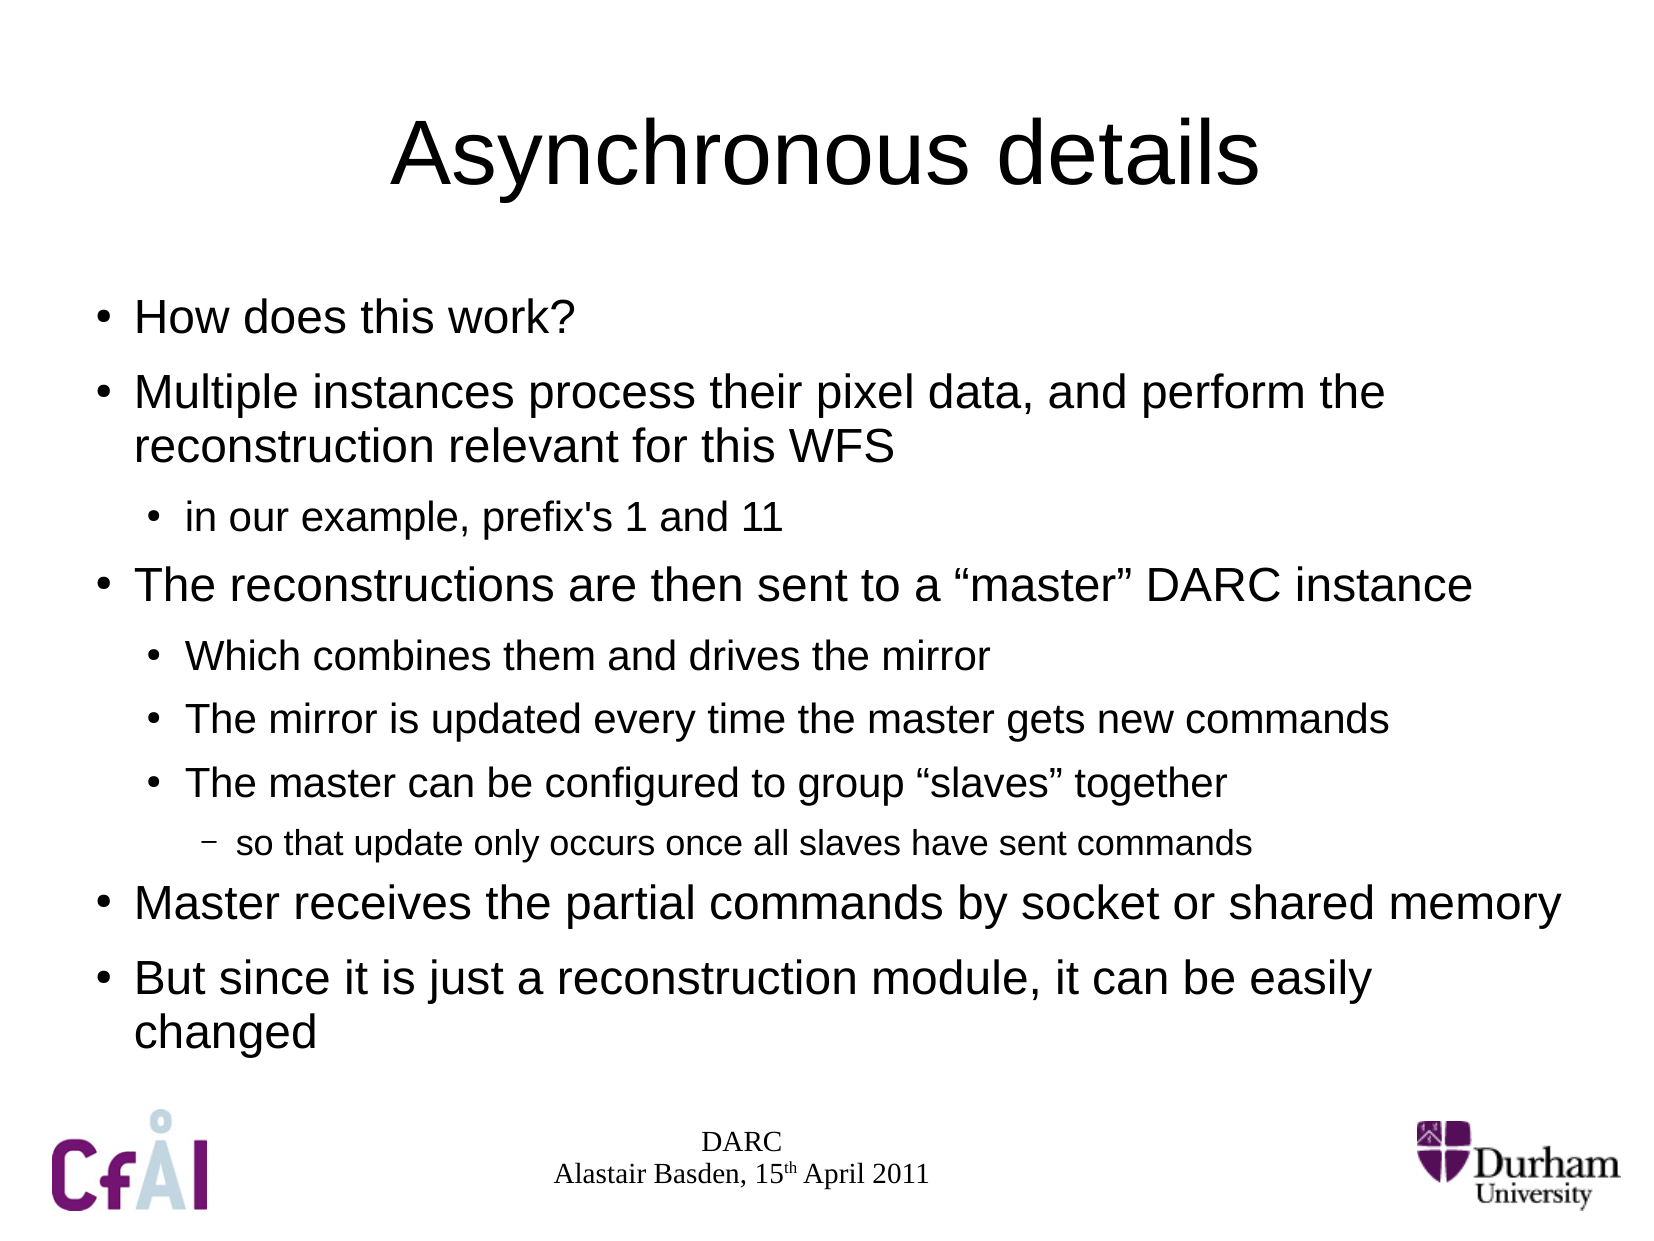

# Asynchronous details
How does this work?
Multiple instances process their pixel data, and perform the reconstruction relevant for this WFS
in our example, prefix's 1 and 11
The reconstructions are then sent to a “master” DARC instance
Which combines them and drives the mirror
The mirror is updated every time the master gets new commands
The master can be configured to group “slaves” together
so that update only occurs once all slaves have sent commands
Master receives the partial commands by socket or shared memory
But since it is just a reconstruction module, it can be easily changed